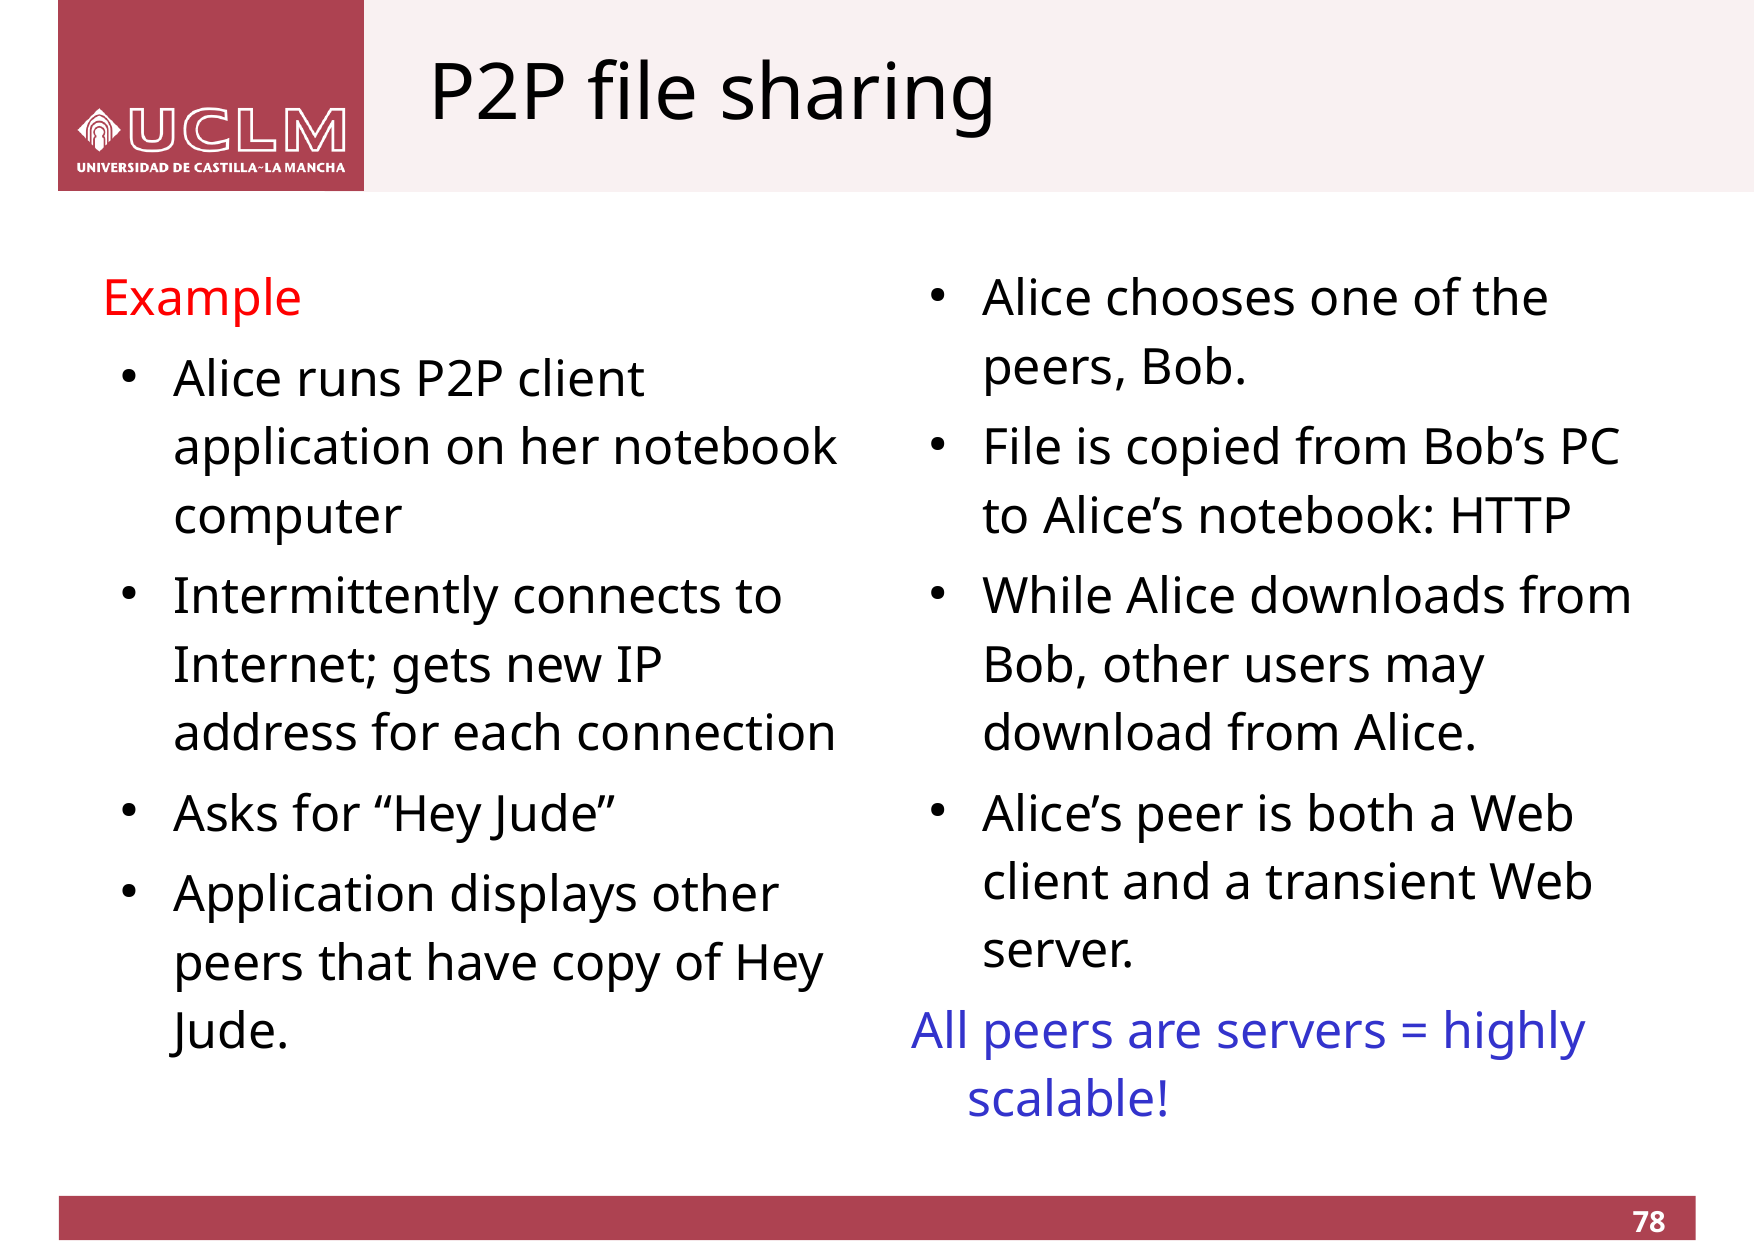

# P2P file sharing
Example
Alice runs P2P client application on her notebook computer
Intermittently connects to Internet; gets new IP address for each connection
Asks for “Hey Jude”
Application displays other peers that have copy of Hey Jude.
Alice chooses one of the peers, Bob.
File is copied from Bob’s PC to Alice’s notebook: HTTP
While Alice downloads from Bob, other users may download from Alice.
Alice’s peer is both a Web client and a transient Web server.
All peers are servers = highly scalable!
78